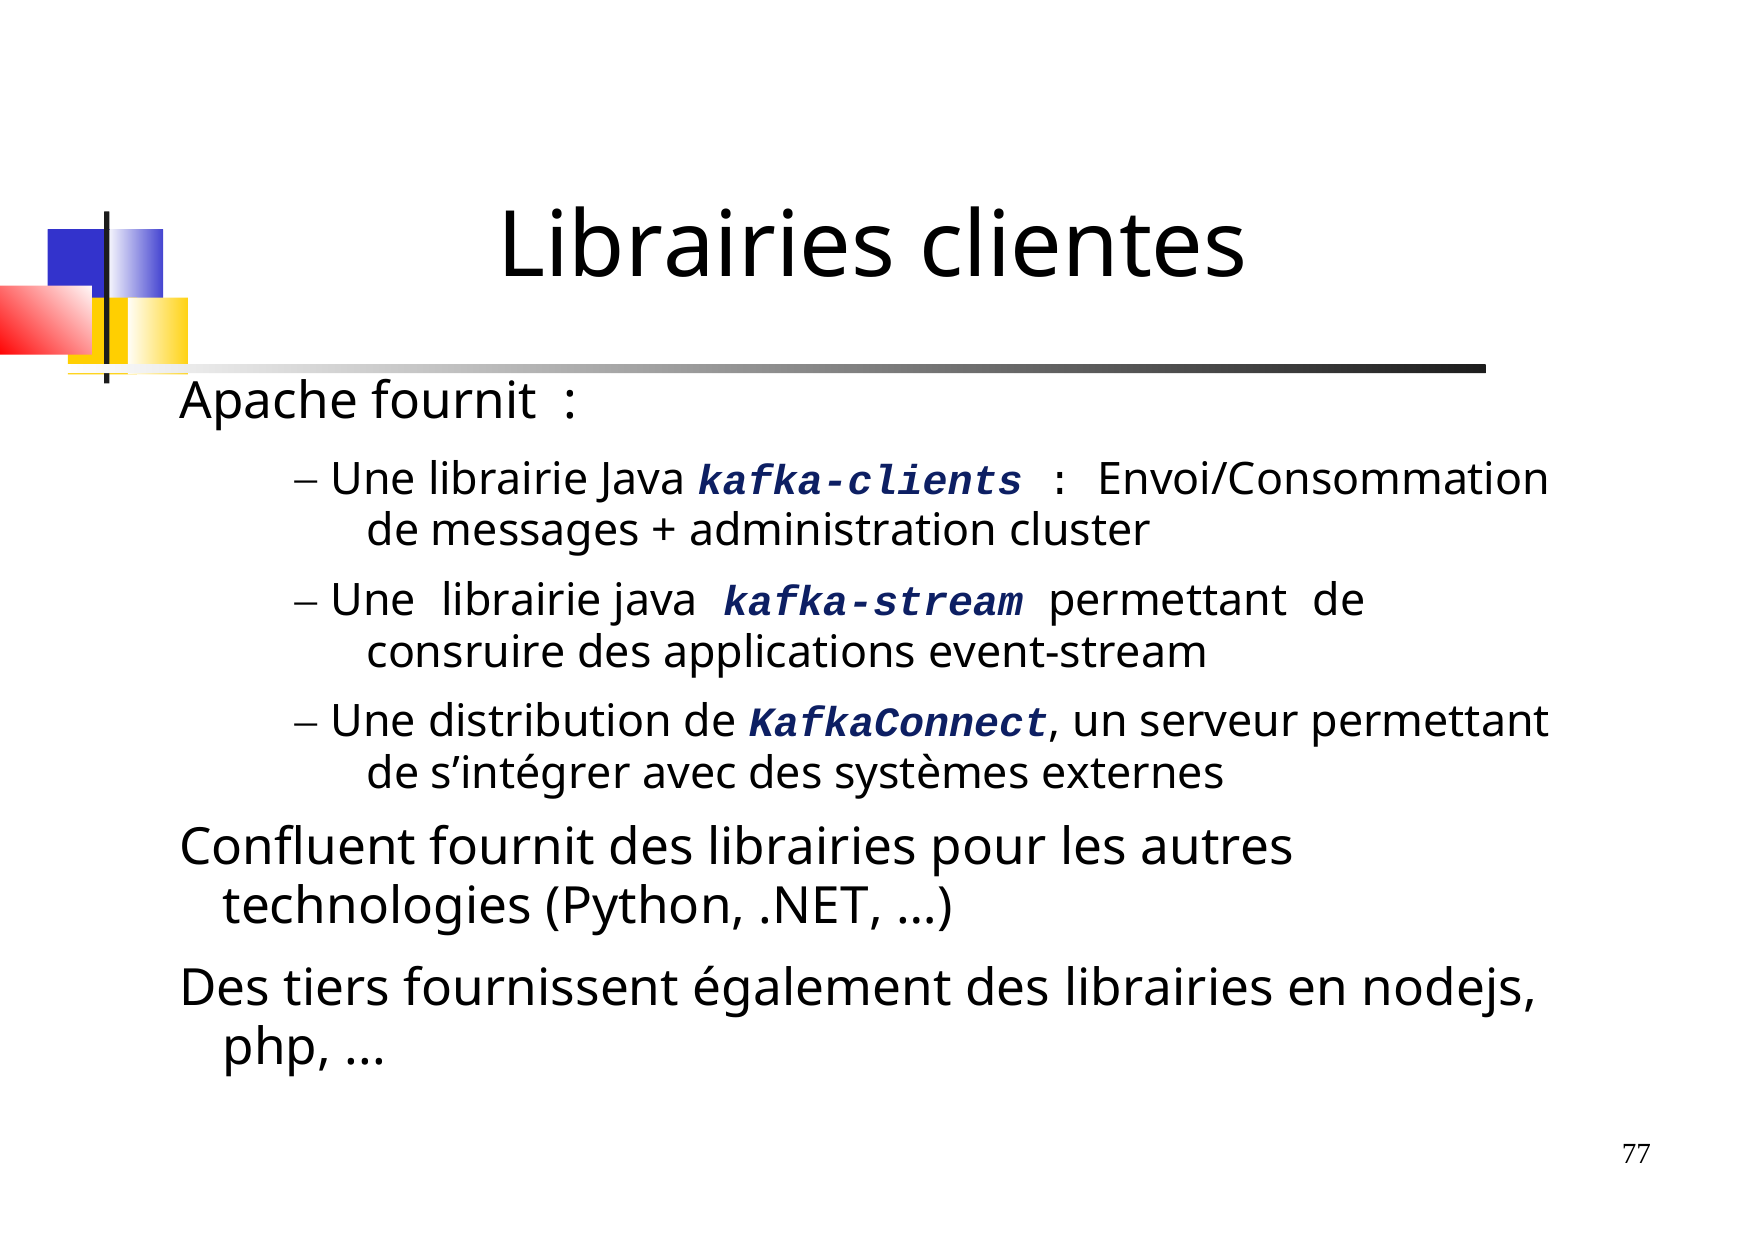

# Librairies clientes
Apache fournit  :
Une librairie Java kafka-clients : Envoi/Consommation de messages + administration cluster
Une librairie java kafka-stream permettant de consruire des applications event-stream
Une distribution de KafkaConnect, un serveur permettant de s’intégrer avec des systèmes externes
Confluent fournit des librairies pour les autres technologies (Python, .NET, …)
Des tiers fournissent également des librairies en nodejs, php, ...